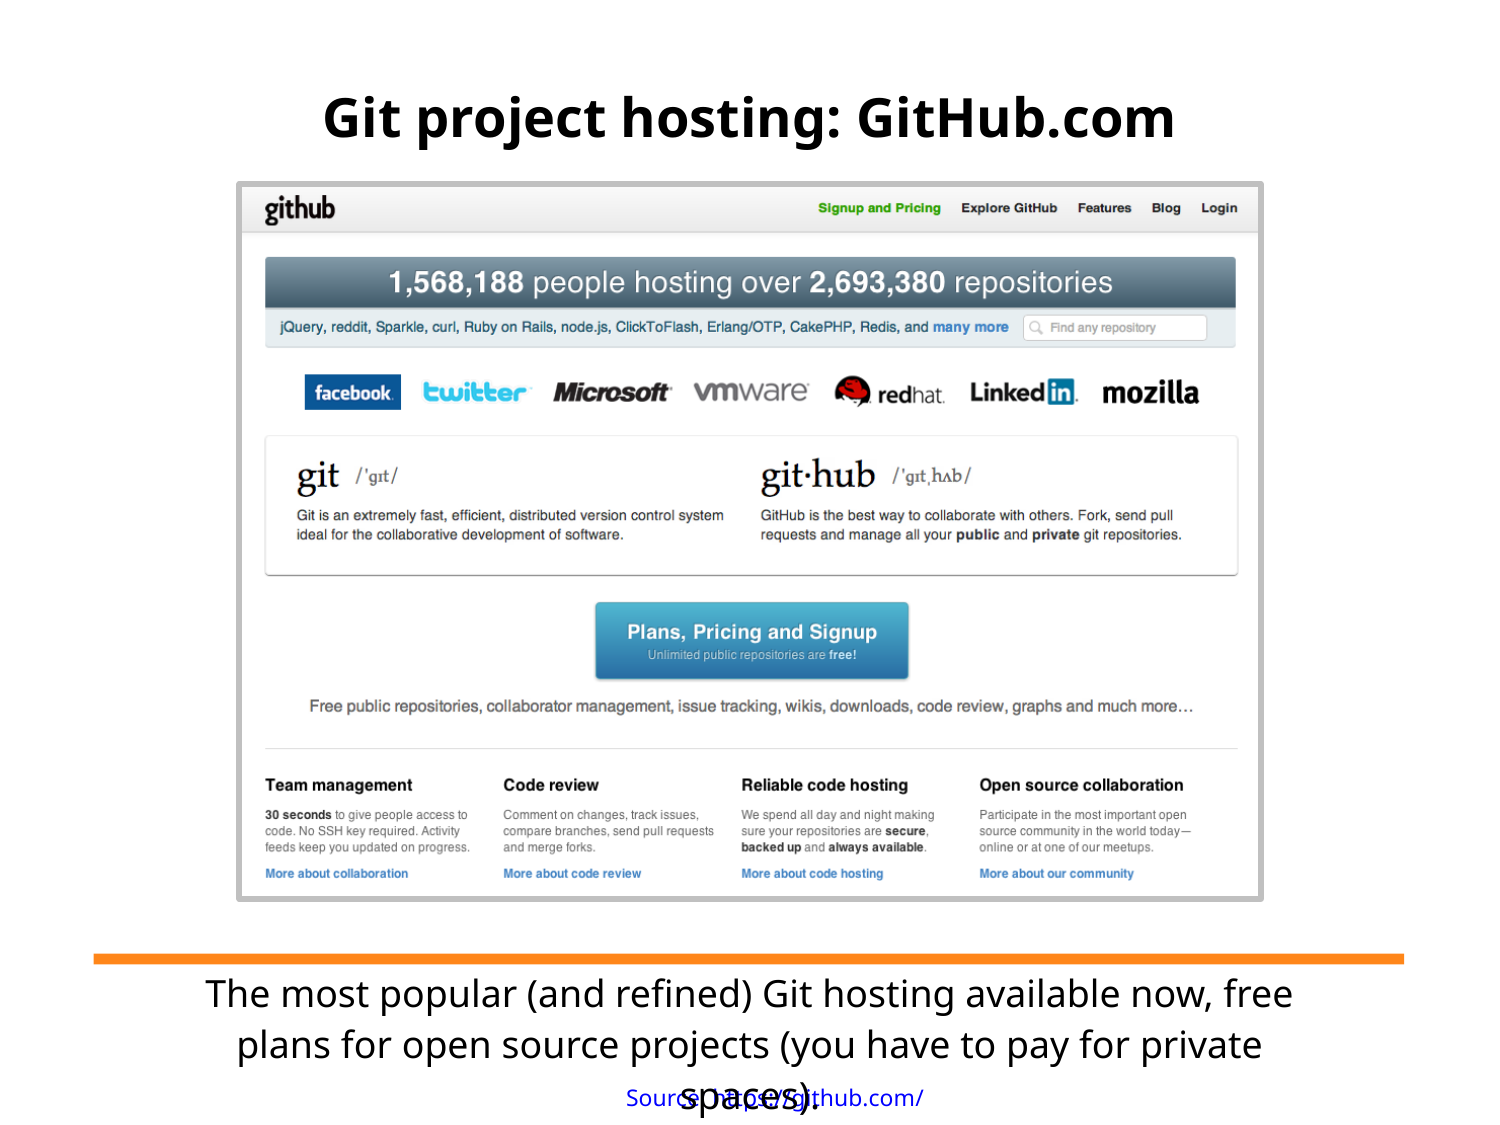

# Git project hosting: GitHub.com
The most popular (and refined) Git hosting available now, free plans for open source projects (you have to pay for private spaces).
Source: https://github.com/